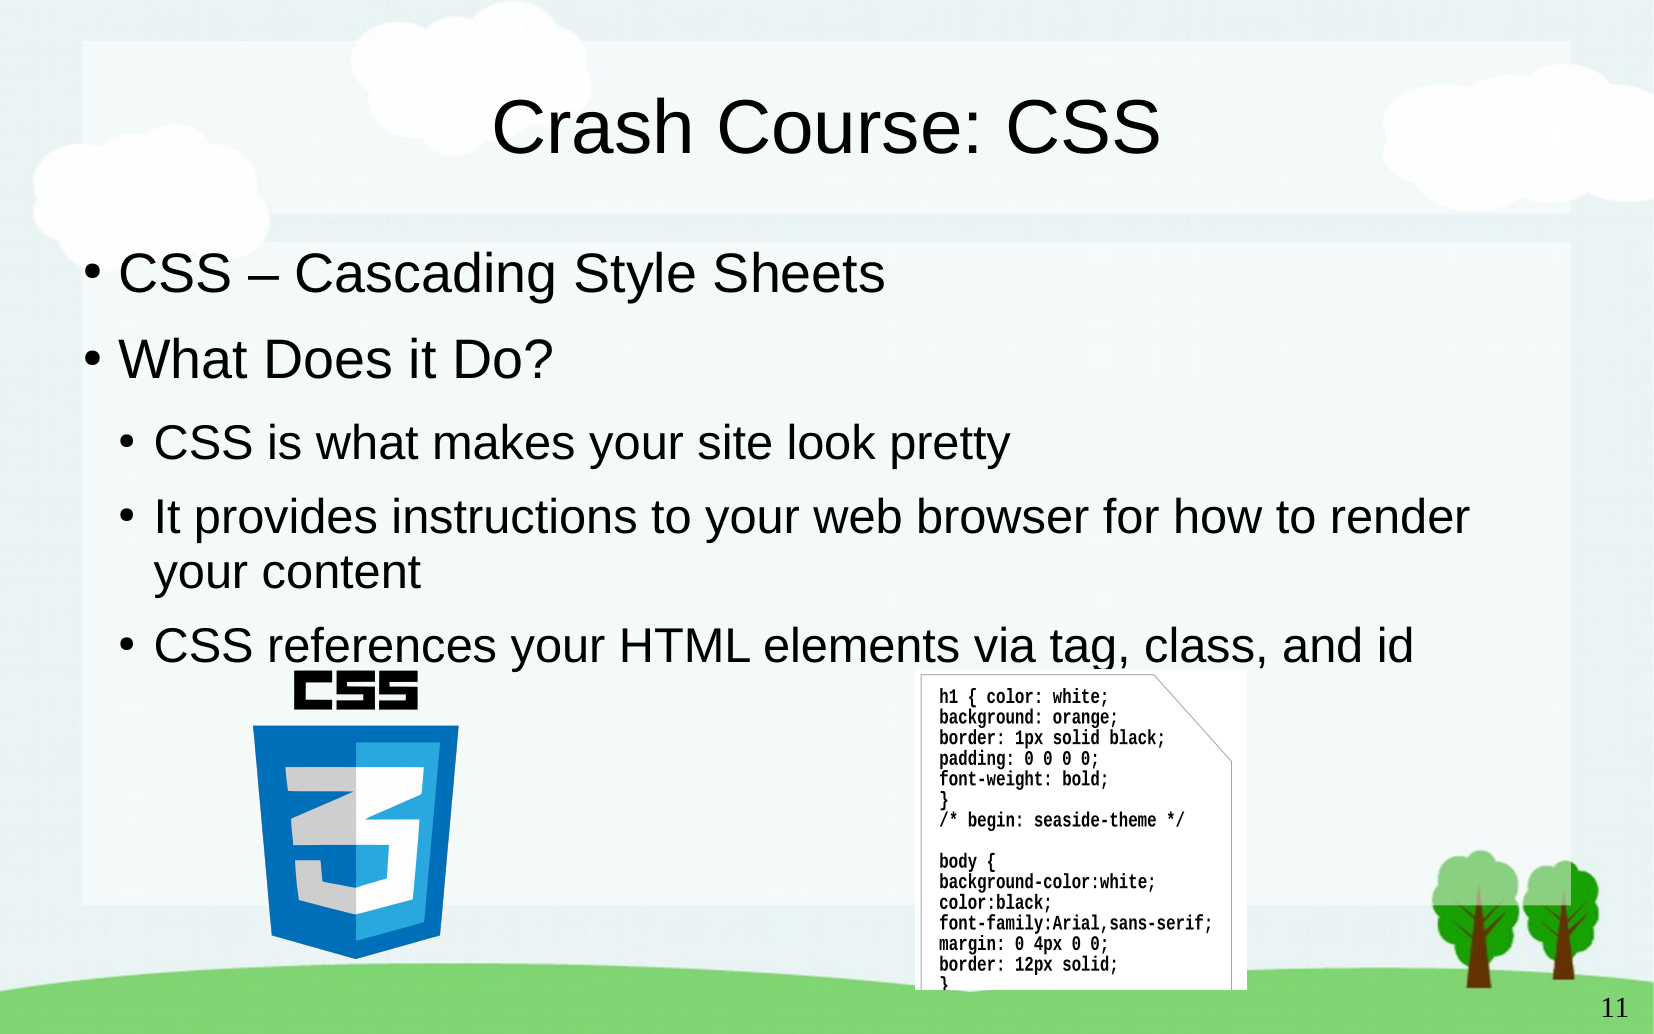

# Crash Course: CSS
CSS – Cascading Style Sheets
What Does it Do?
CSS is what makes your site look pretty
It provides instructions to your web browser for how to render your content
CSS references your HTML elements via tag, class, and id
11